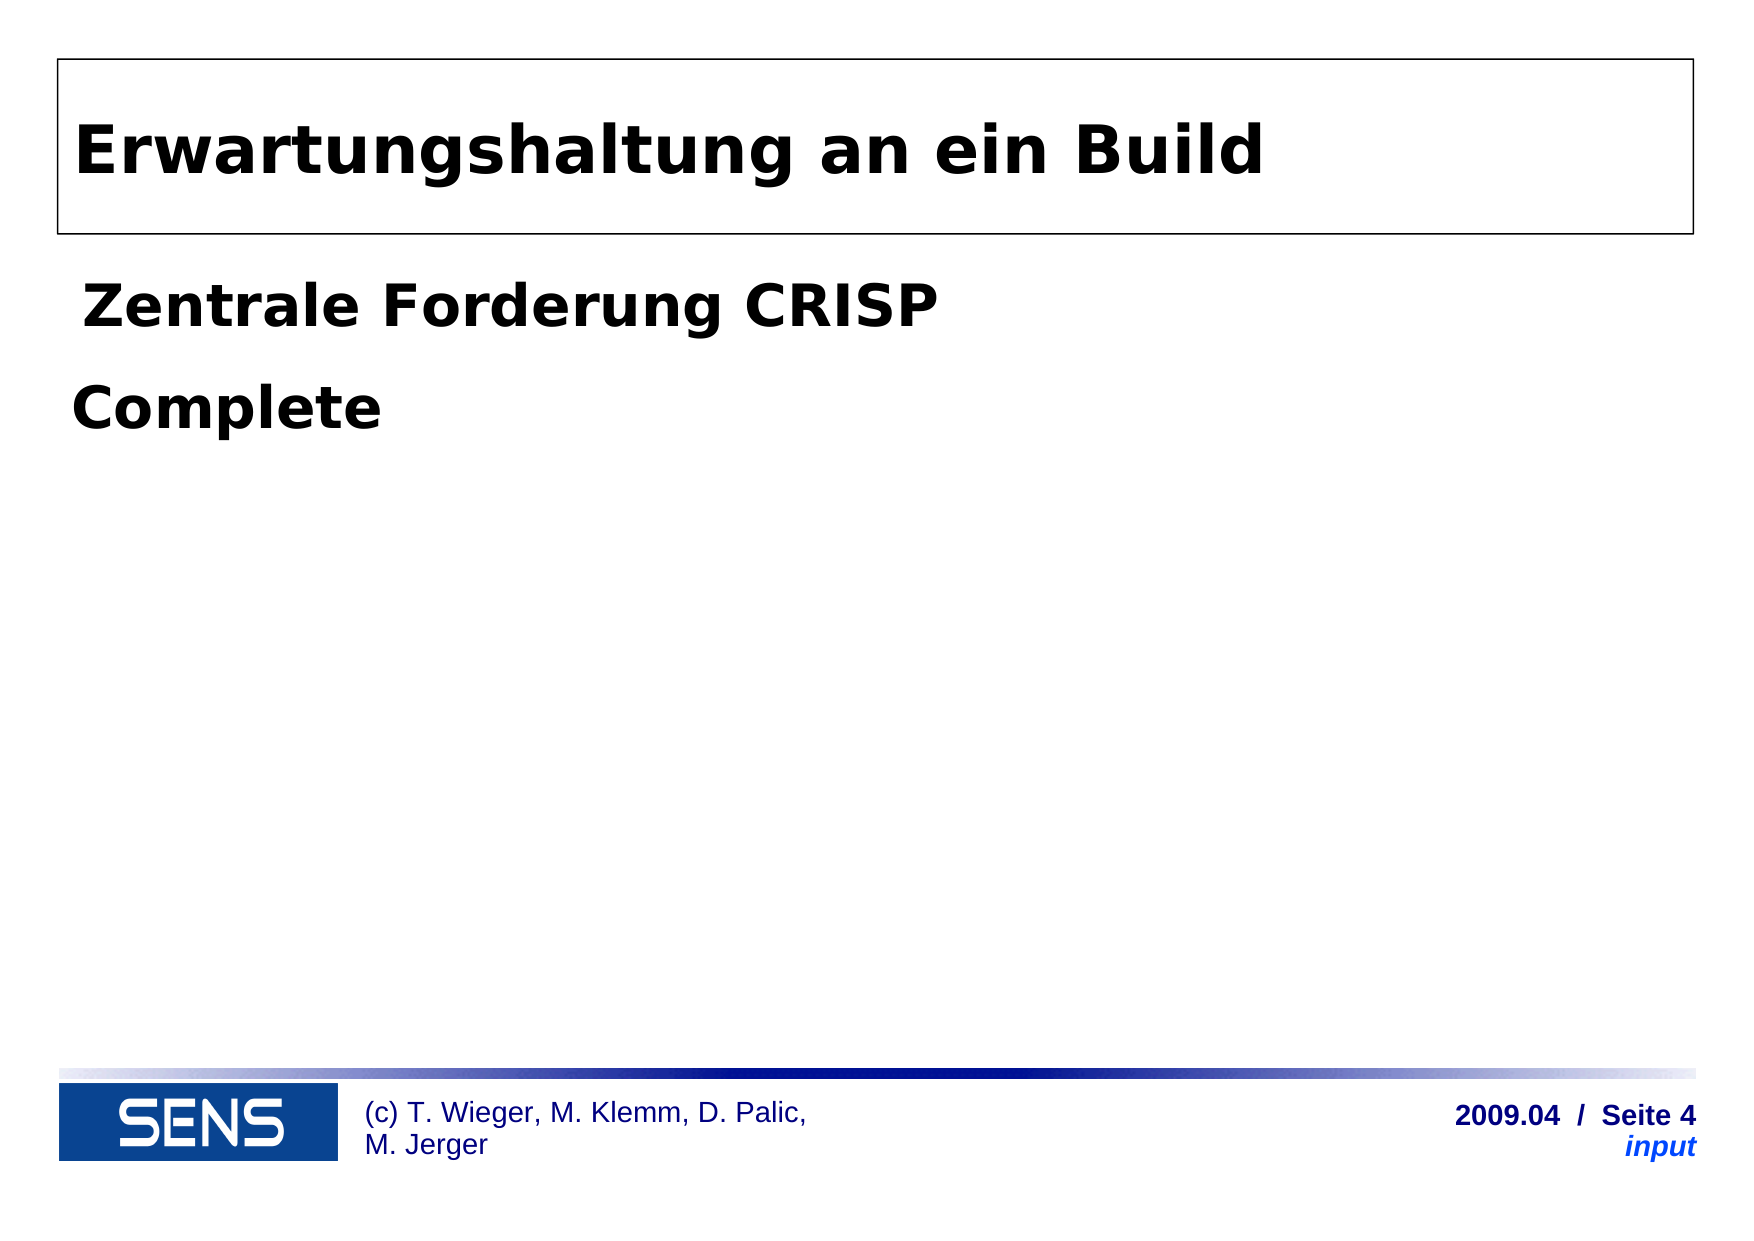

# Erwartungshaltung an ein Build
Zentrale Forderung CRISP
Complete